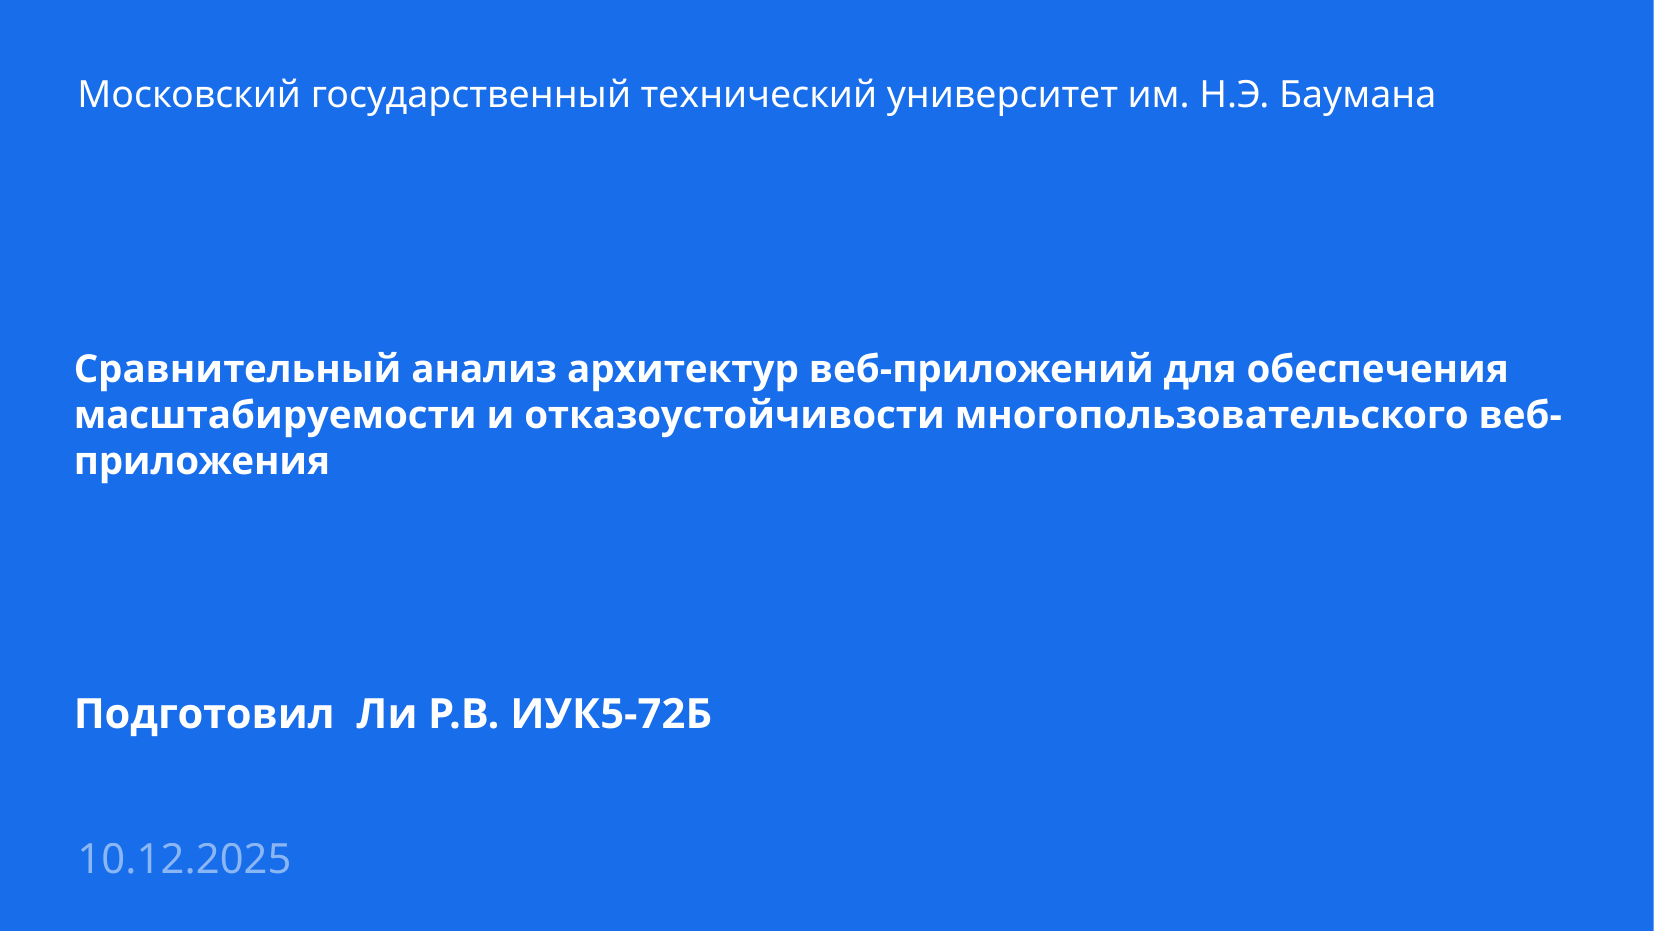

Московский государственный технический университет им. Н.Э. Баумана
Сравнительный анализ архитектур веб-приложений для обеспечения
масштабируемости и отказоустойчивости многопользовательского веб-
приложения
Подготовил Ли Р.В. ИУК5-72Б
10.12.2025